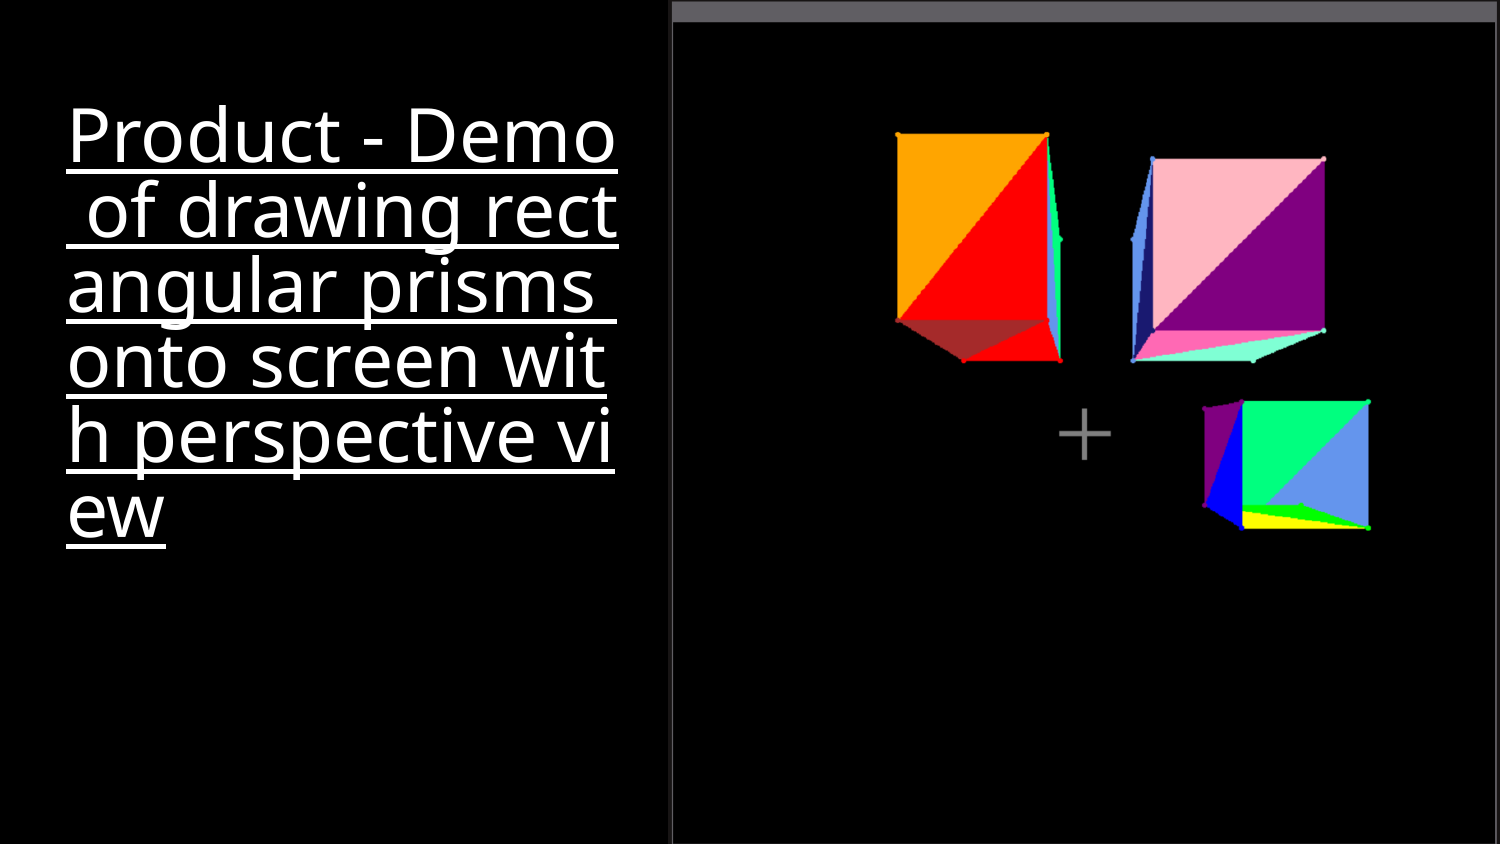

# Product - Demo of drawing rectangular prisms onto screen with perspective view